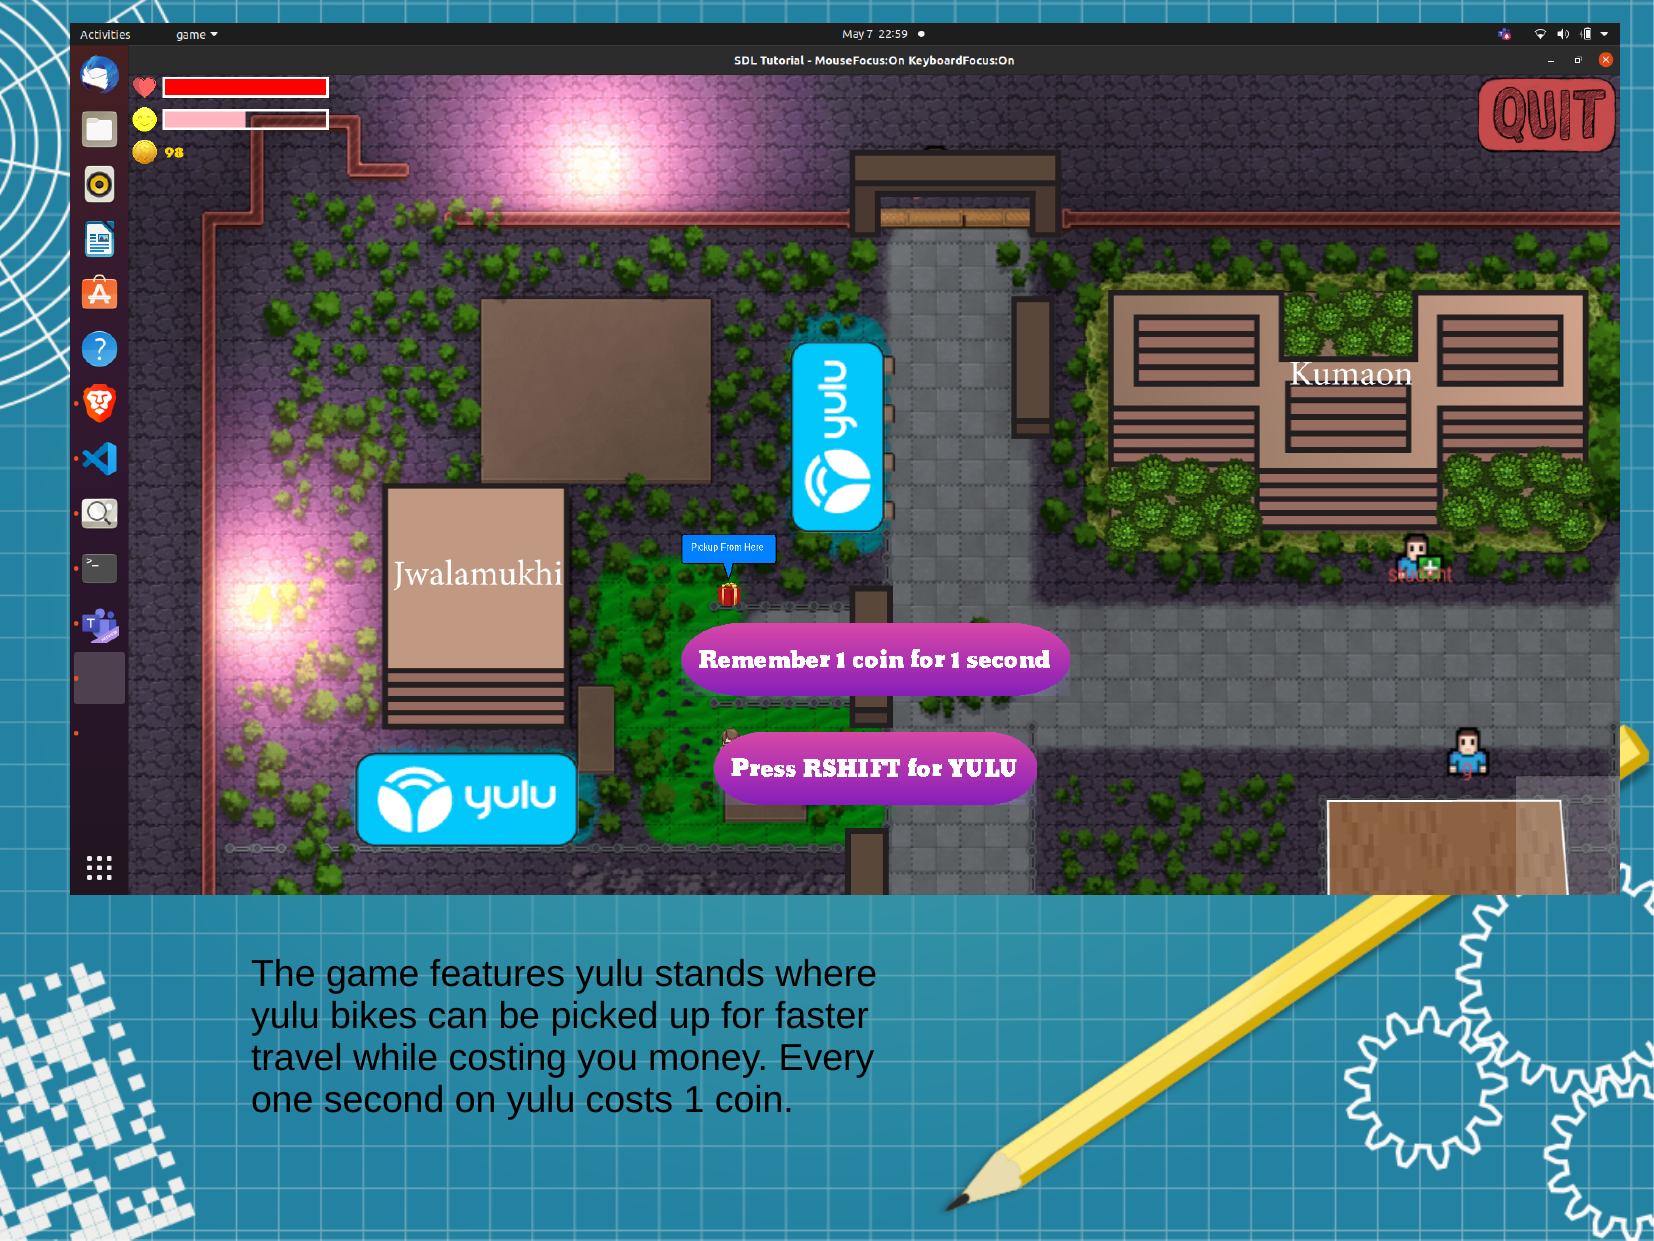

The game features yulu stands where yulu bikes can be picked up for faster travel while costing you money. Every one second on yulu costs 1 coin.